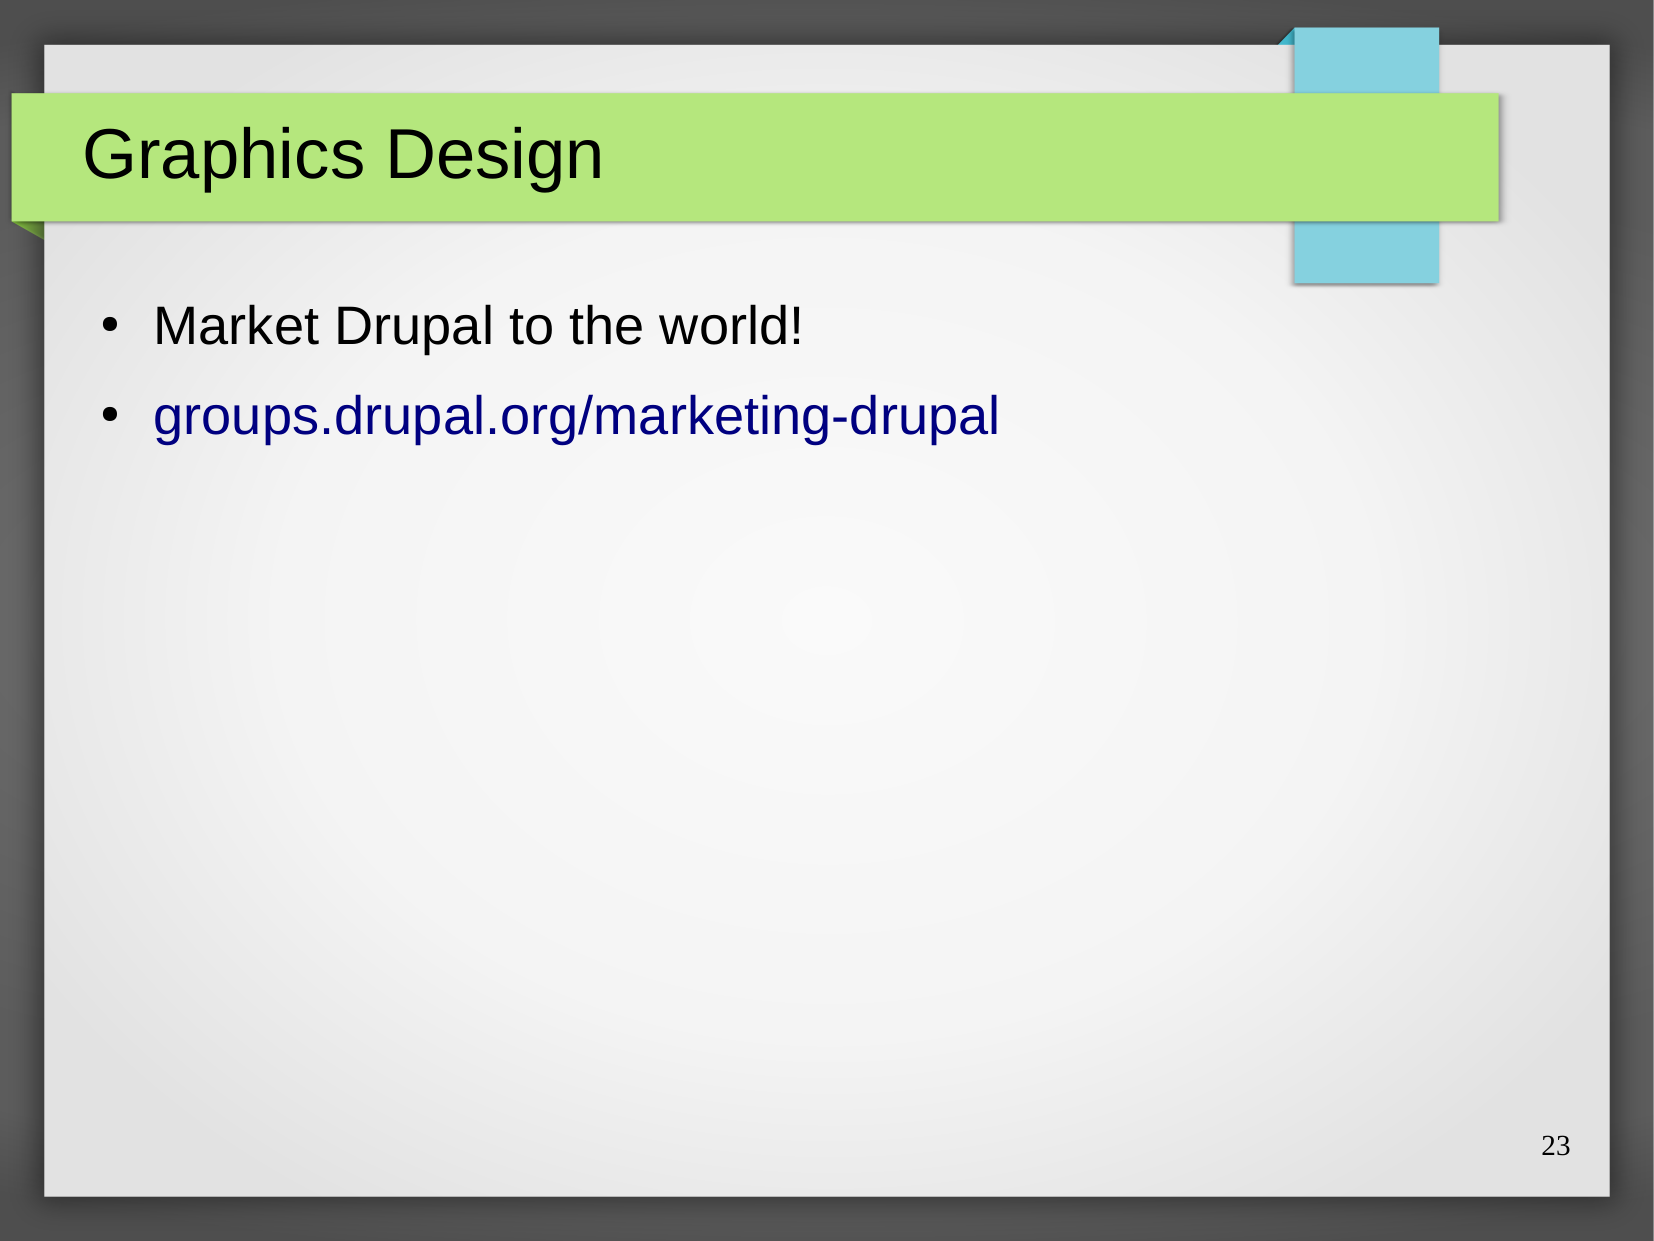

# Graphics Design
Market Drupal to the world!
groups.drupal.org/marketing-drupal
23